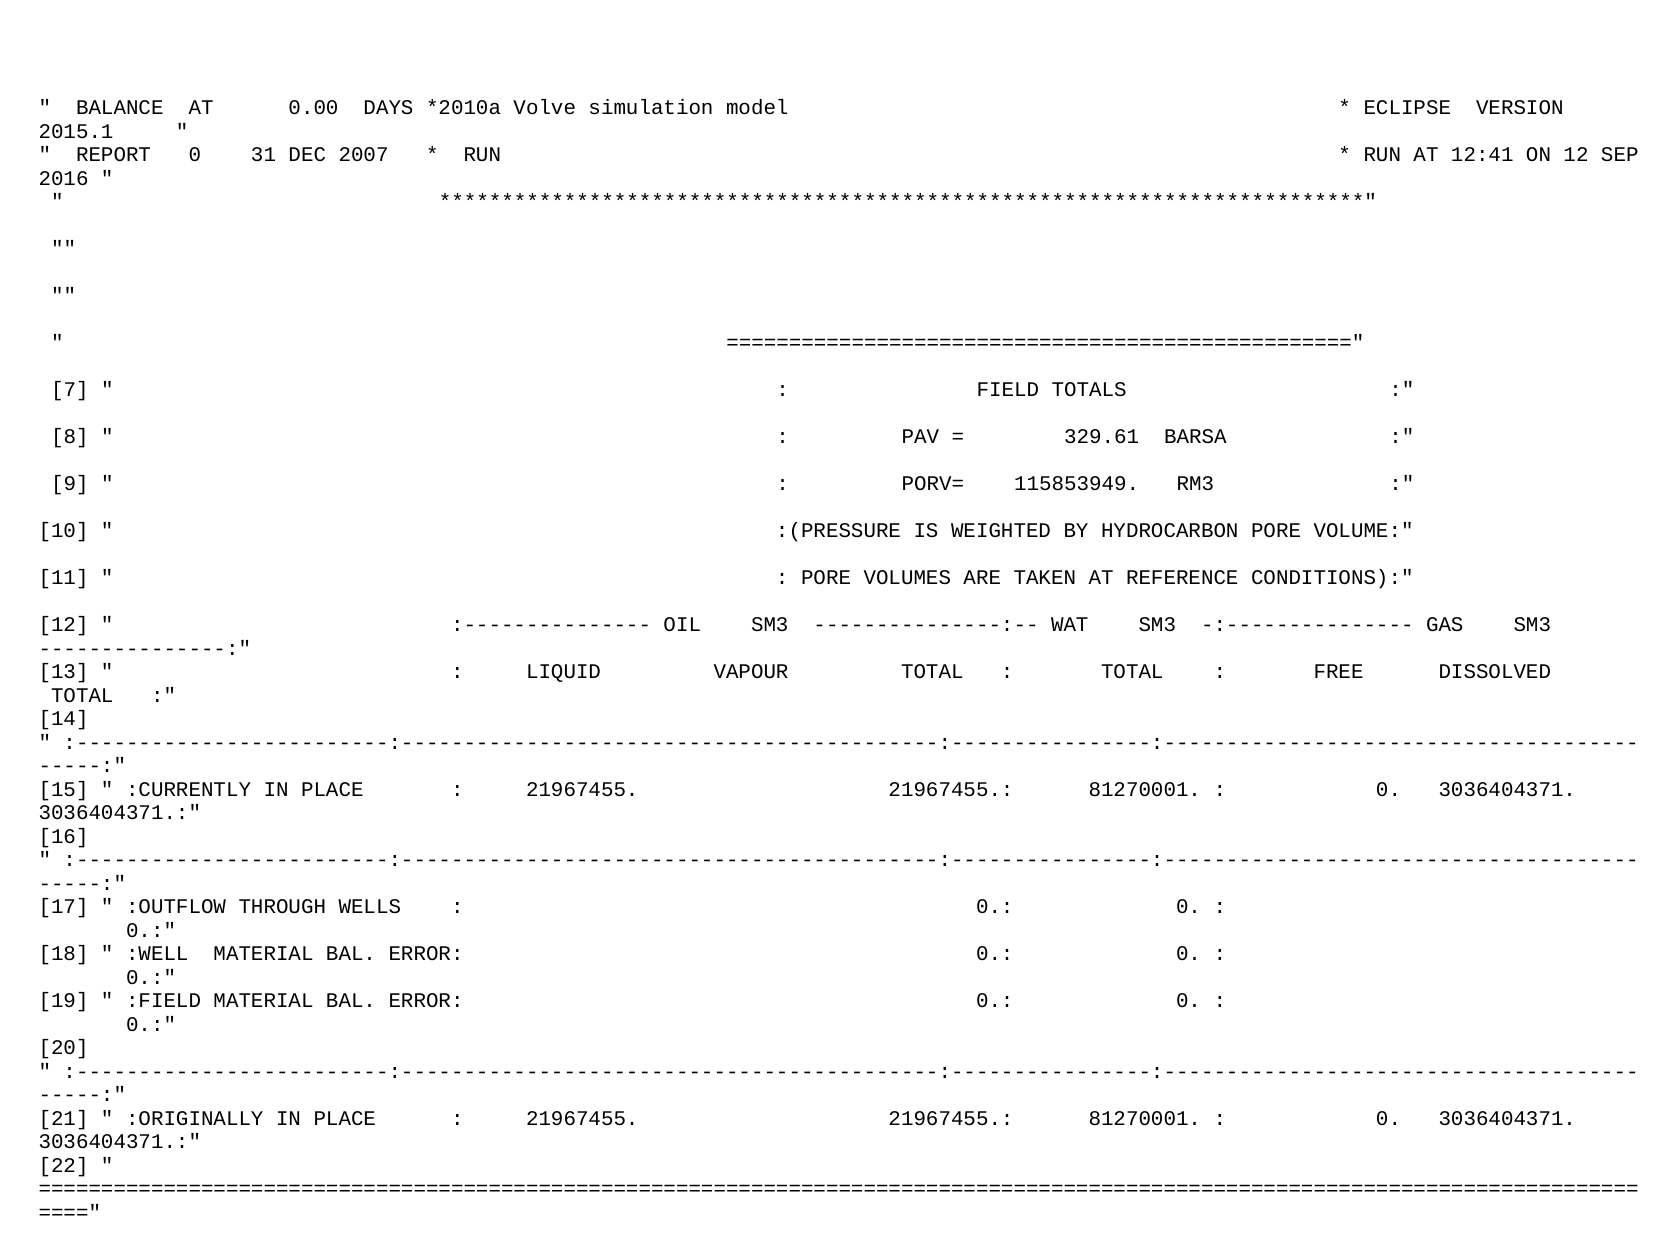

" BALANCE AT 0.00 DAYS *2010a Volve simulation model * ECLIPSE VERSION 2015.1 "
" REPORT 0 31 DEC 2007 * RUN * RUN AT 12:41 ON 12 SEP 2016 "
 " **************************************************************************"
 ""
 ""
 " =================================================="
 [7] " : FIELD TOTALS :"
 [8] " : PAV = 329.61 BARSA :"
 [9] " : PORV= 115853949. RM3 :"
[10] " :(PRESSURE IS WEIGHTED BY HYDROCARBON PORE VOLUME:"
[11] " : PORE VOLUMES ARE TAKEN AT REFERENCE CONDITIONS):"
[12] " :--------------- OIL SM3 ---------------:-- WAT SM3 -:--------------- GAS SM3 ---------------:"
[13] " : LIQUID VAPOUR TOTAL : TOTAL : FREE DISSOLVED TOTAL :"
[14] " :-------------------------:-------------------------------------------:----------------:-------------------------------------------:"
[15] " :CURRENTLY IN PLACE : 21967455. 21967455.: 81270001. : 0. 3036404371. 3036404371.:"
[16] " :-------------------------:-------------------------------------------:----------------:-------------------------------------------:"
[17] " :OUTFLOW THROUGH WELLS : 0.: 0. : 0.:"
[18] " :WELL MATERIAL BAL. ERROR: 0.: 0. : 0.:"
[19] " :FIELD MATERIAL BAL. ERROR: 0.: 0. : 0.:"
[20] " :-------------------------:-------------------------------------------:----------------:-------------------------------------------:"
[21] " :ORIGINALLY IN PLACE : 21967455. 21967455.: 81270001. : 0. 3036404371. 3036404371.:"
[22] " ===================================================================================================================================="